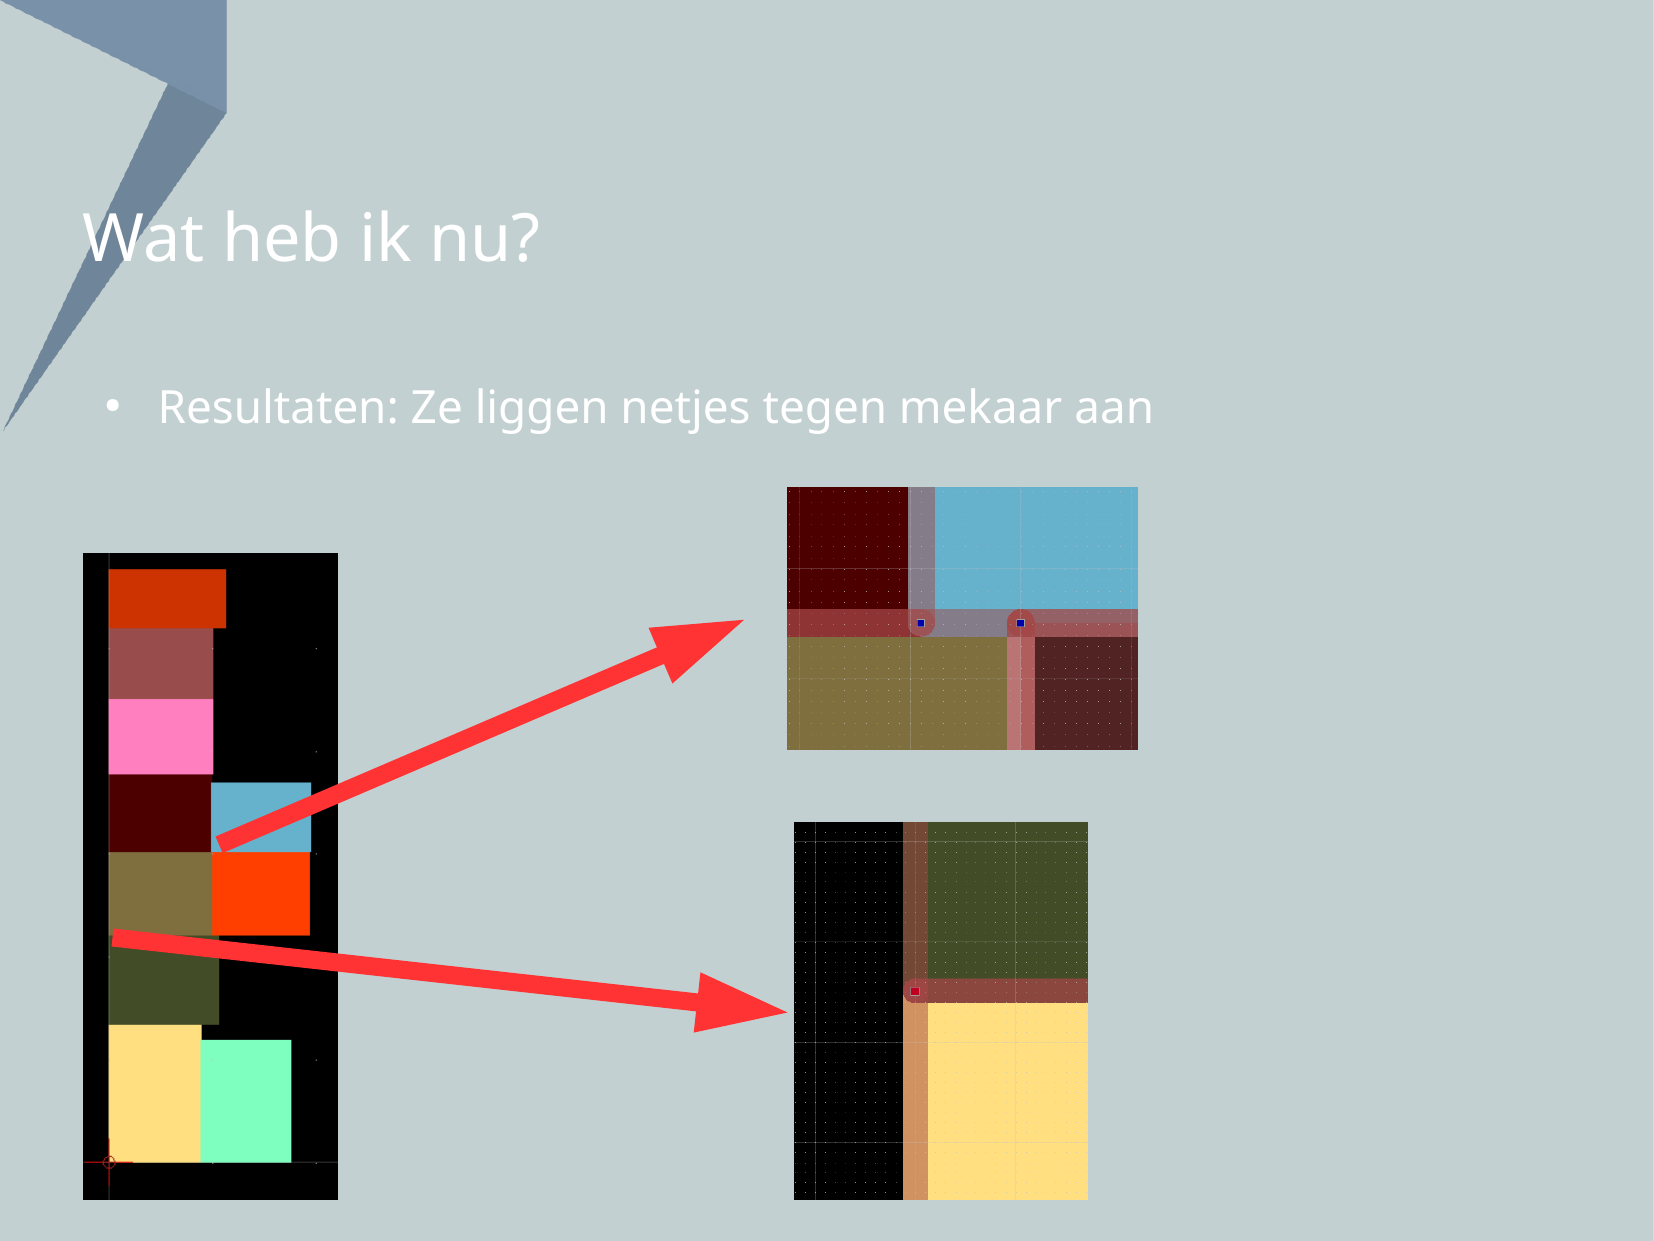

# Wat heb ik nu?
Resultaten: Ze liggen netjes tegen mekaar aan